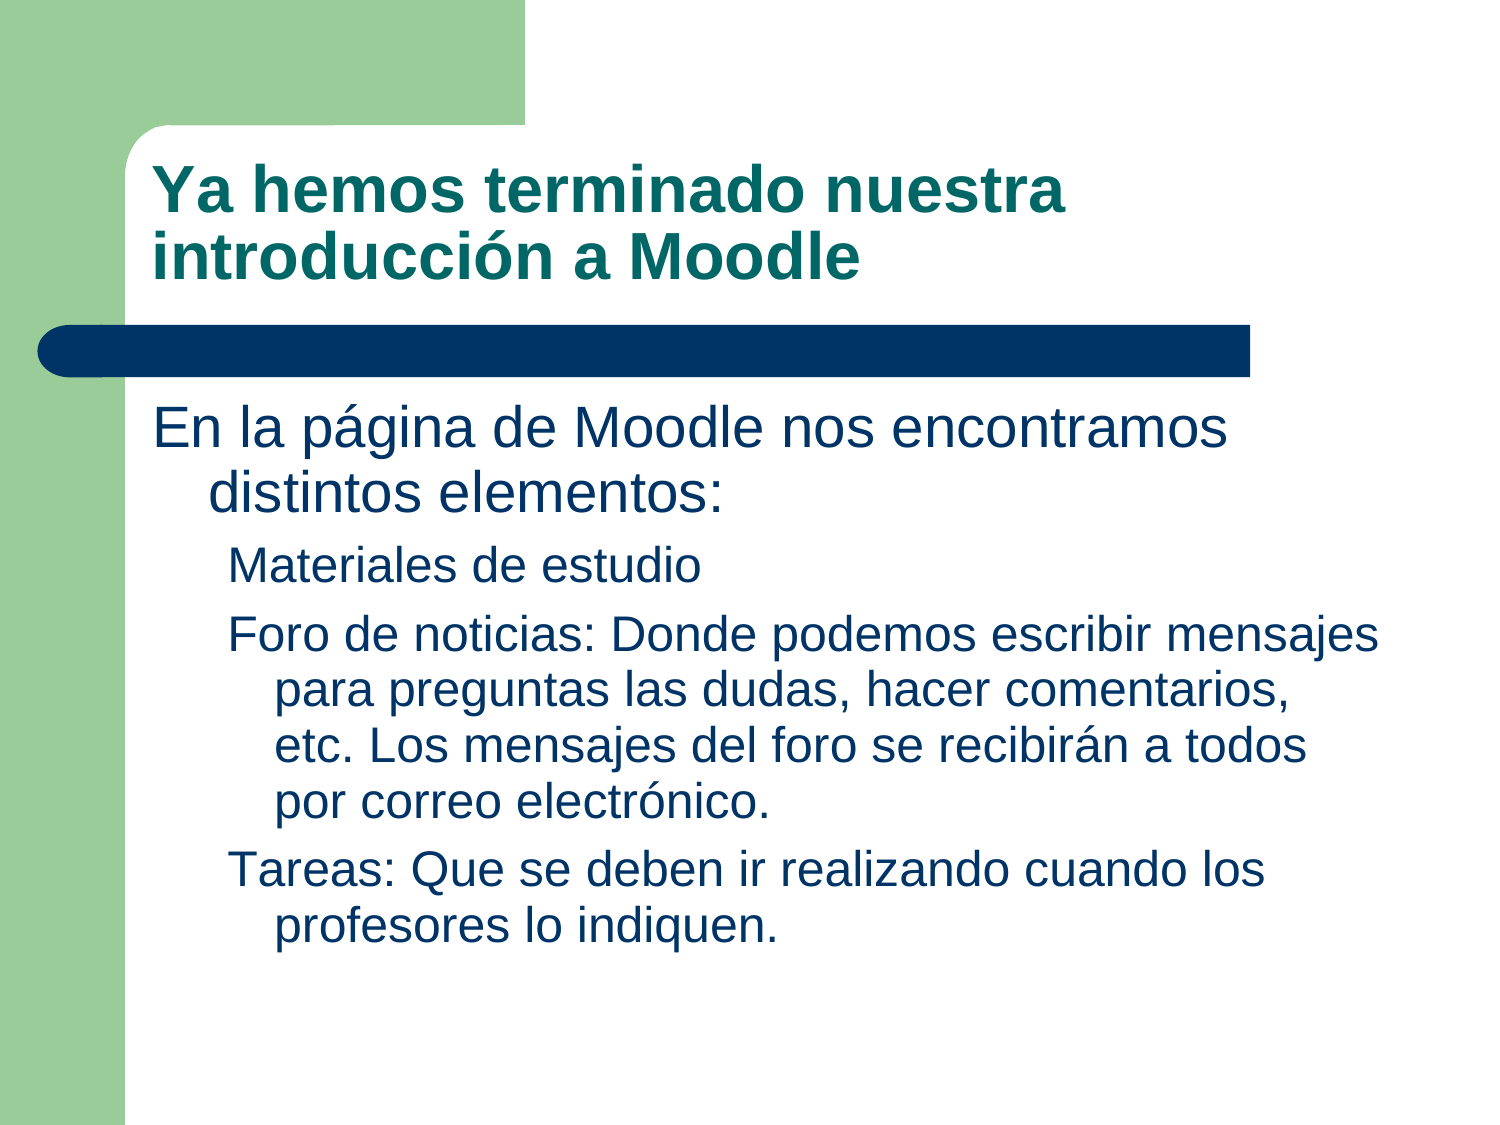

# Ya hemos terminado nuestra introducción a Moodle
En la página de Moodle nos encontramos distintos elementos:
Materiales de estudio
Foro de noticias: Donde podemos escribir mensajes para preguntas las dudas, hacer comentarios, etc. Los mensajes del foro se recibirán a todos por correo electrónico.
Tareas: Que se deben ir realizando cuando los profesores lo indiquen.